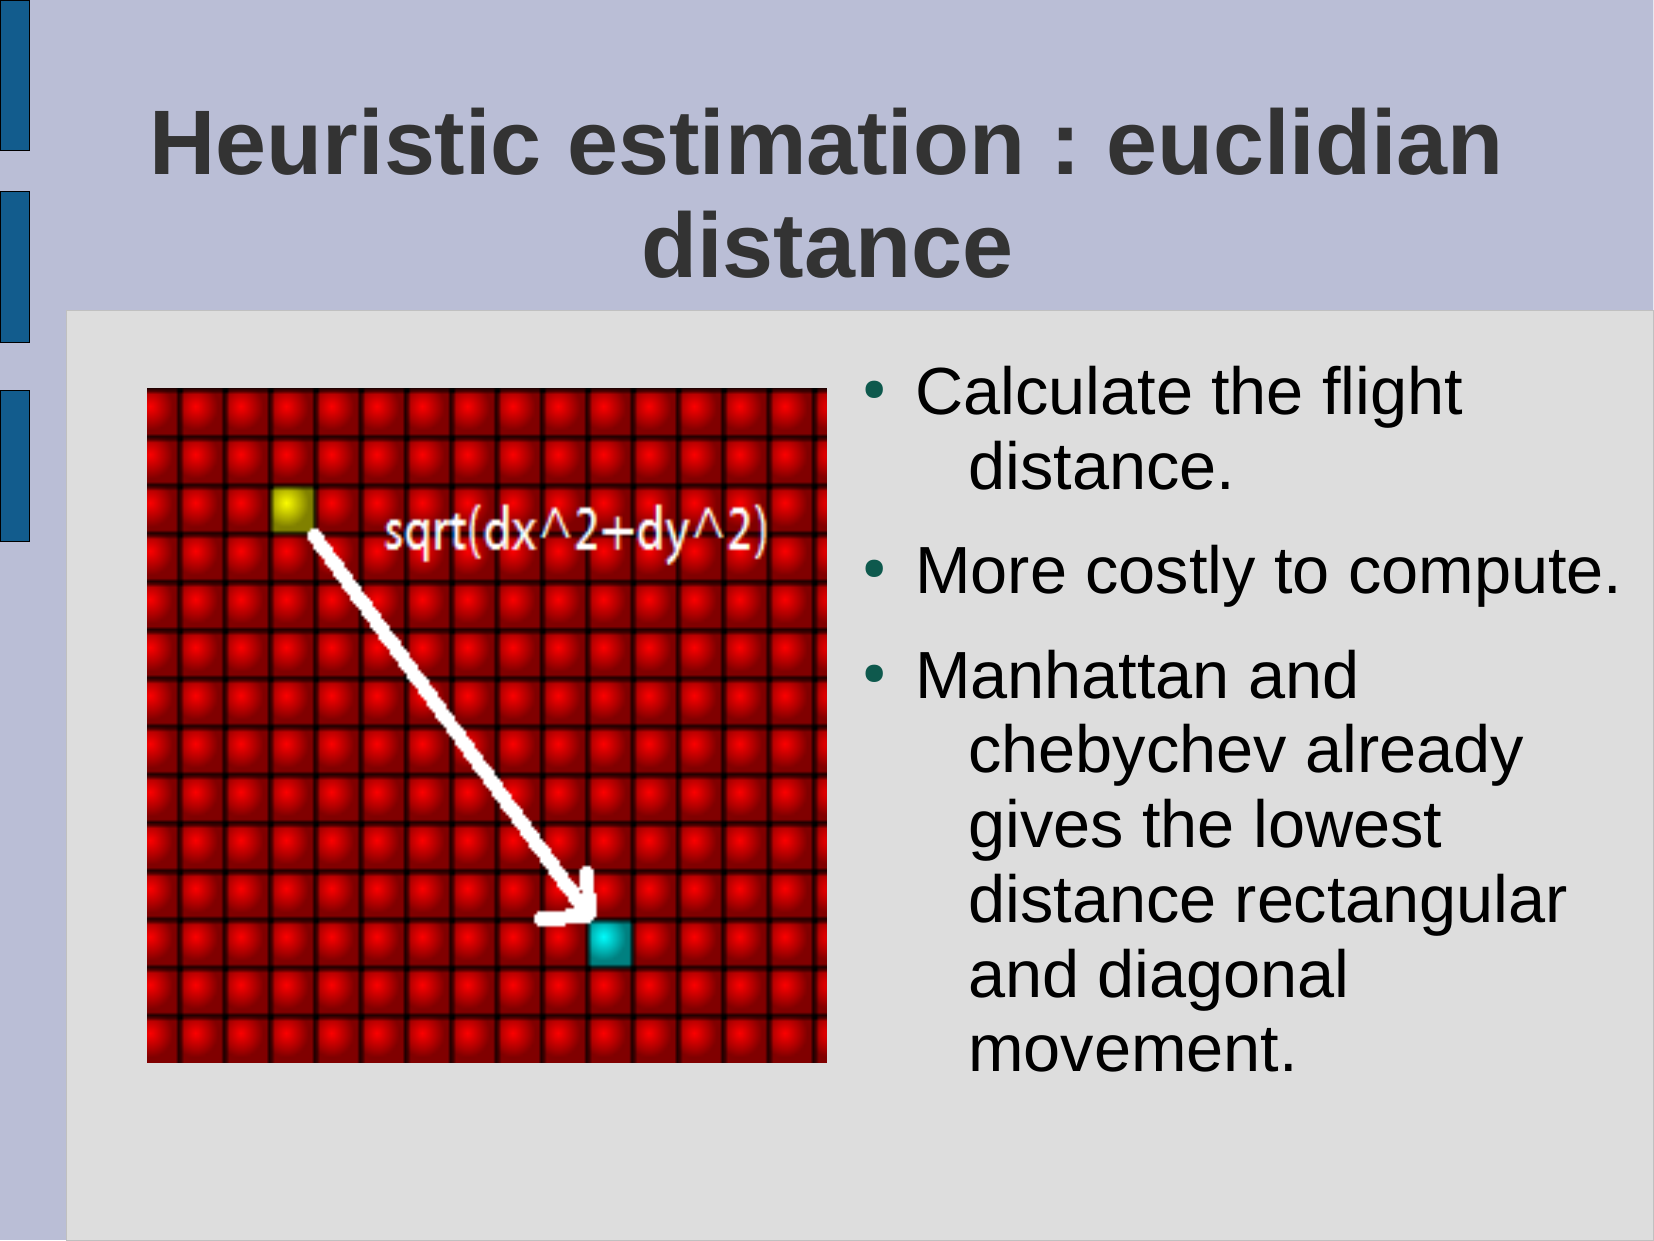

# Heuristic estimation : euclidian distance
Calculate the flight distance.
More costly to compute.
Manhattan and chebychev already gives the lowest distance rectangular and diagonal movement.